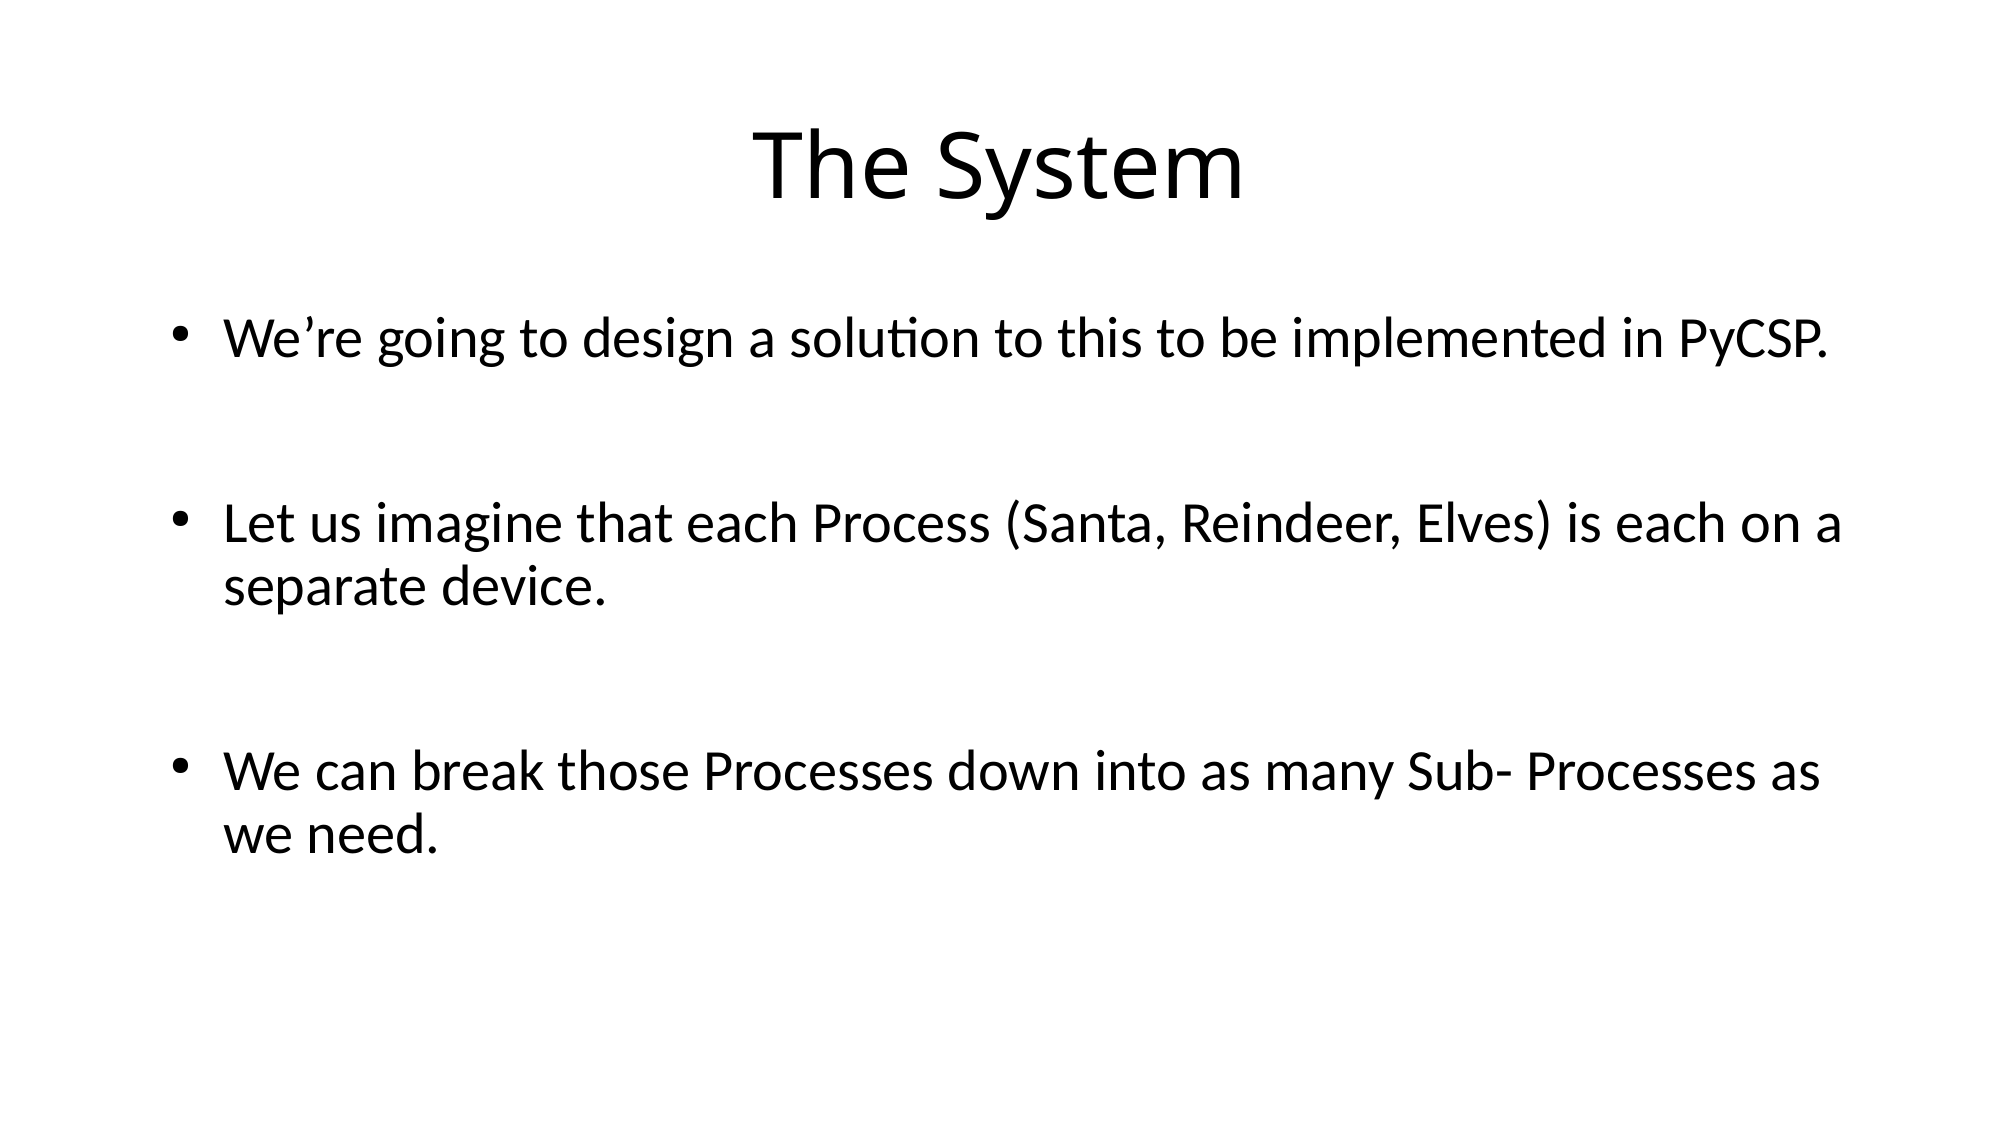

# The System
We’re going to design a solution to this to be implemented in PyCSP.
Let us imagine that each Process (Santa, Reindeer, Elves) is each on a separate device.
We can break those Processes down into as many Sub- Processes as we need.